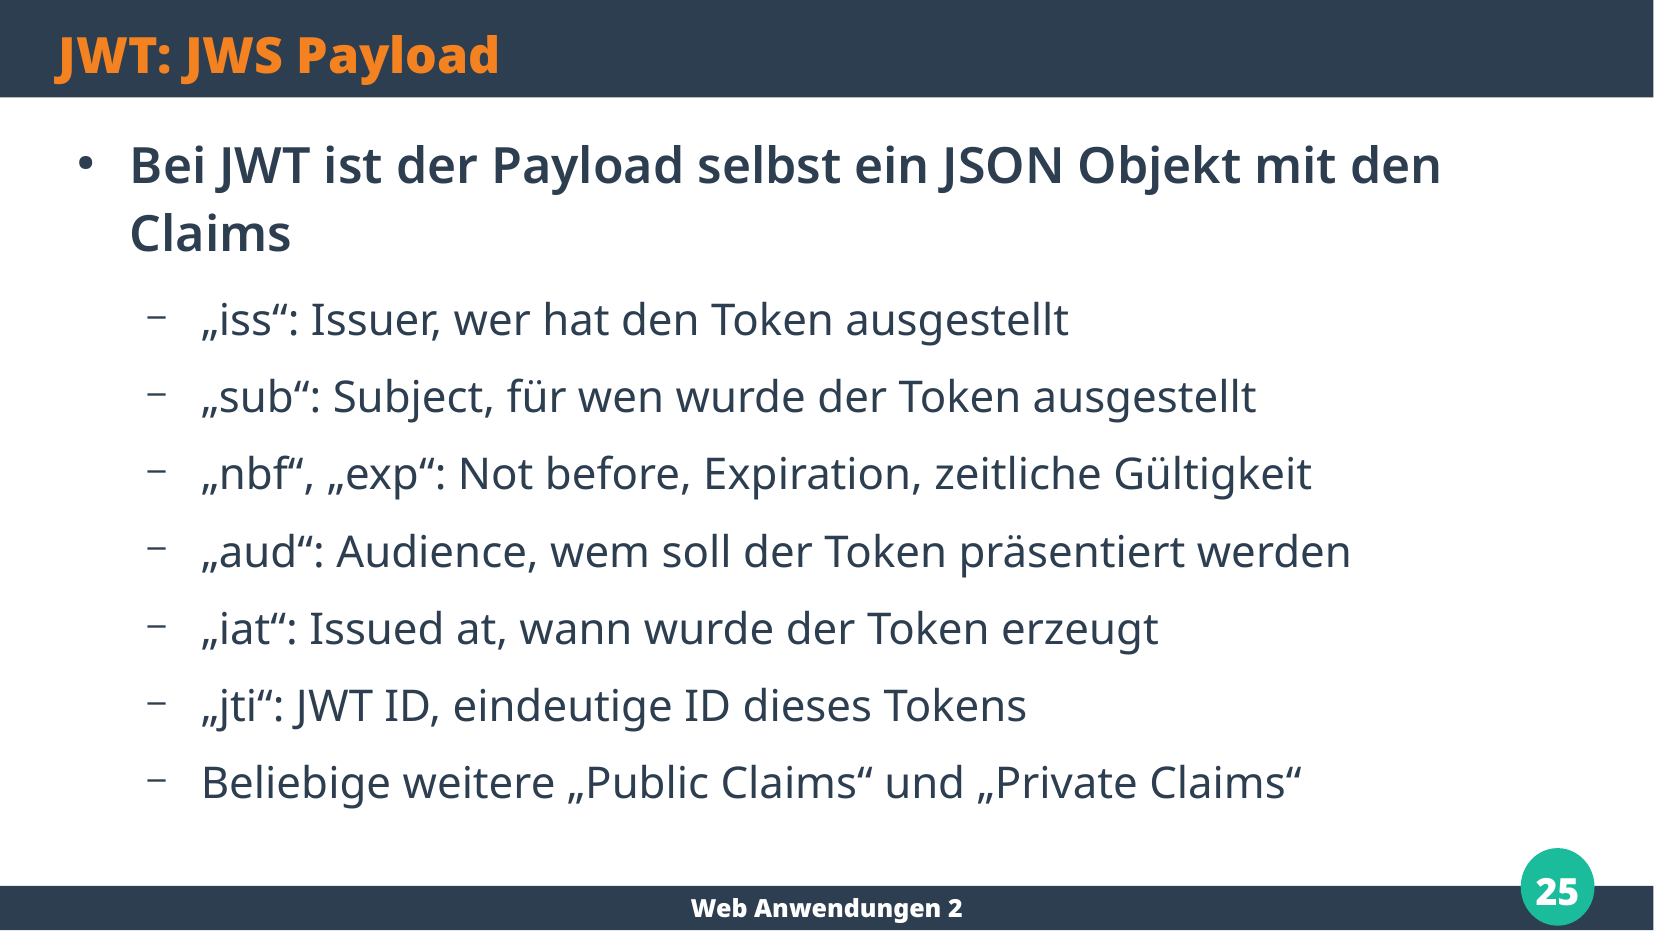

# JWT: JWS Payload
Bei JWT ist der Payload selbst ein JSON Objekt mit den Claims
„iss“: Issuer, wer hat den Token ausgestellt
„sub“: Subject, für wen wurde der Token ausgestellt
„nbf“, „exp“: Not before, Expiration, zeitliche Gültigkeit
„aud“: Audience, wem soll der Token präsentiert werden
„iat“: Issued at, wann wurde der Token erzeugt
„jti“: JWT ID, eindeutige ID dieses Tokens
Beliebige weitere „Public Claims“ und „Private Claims“
25